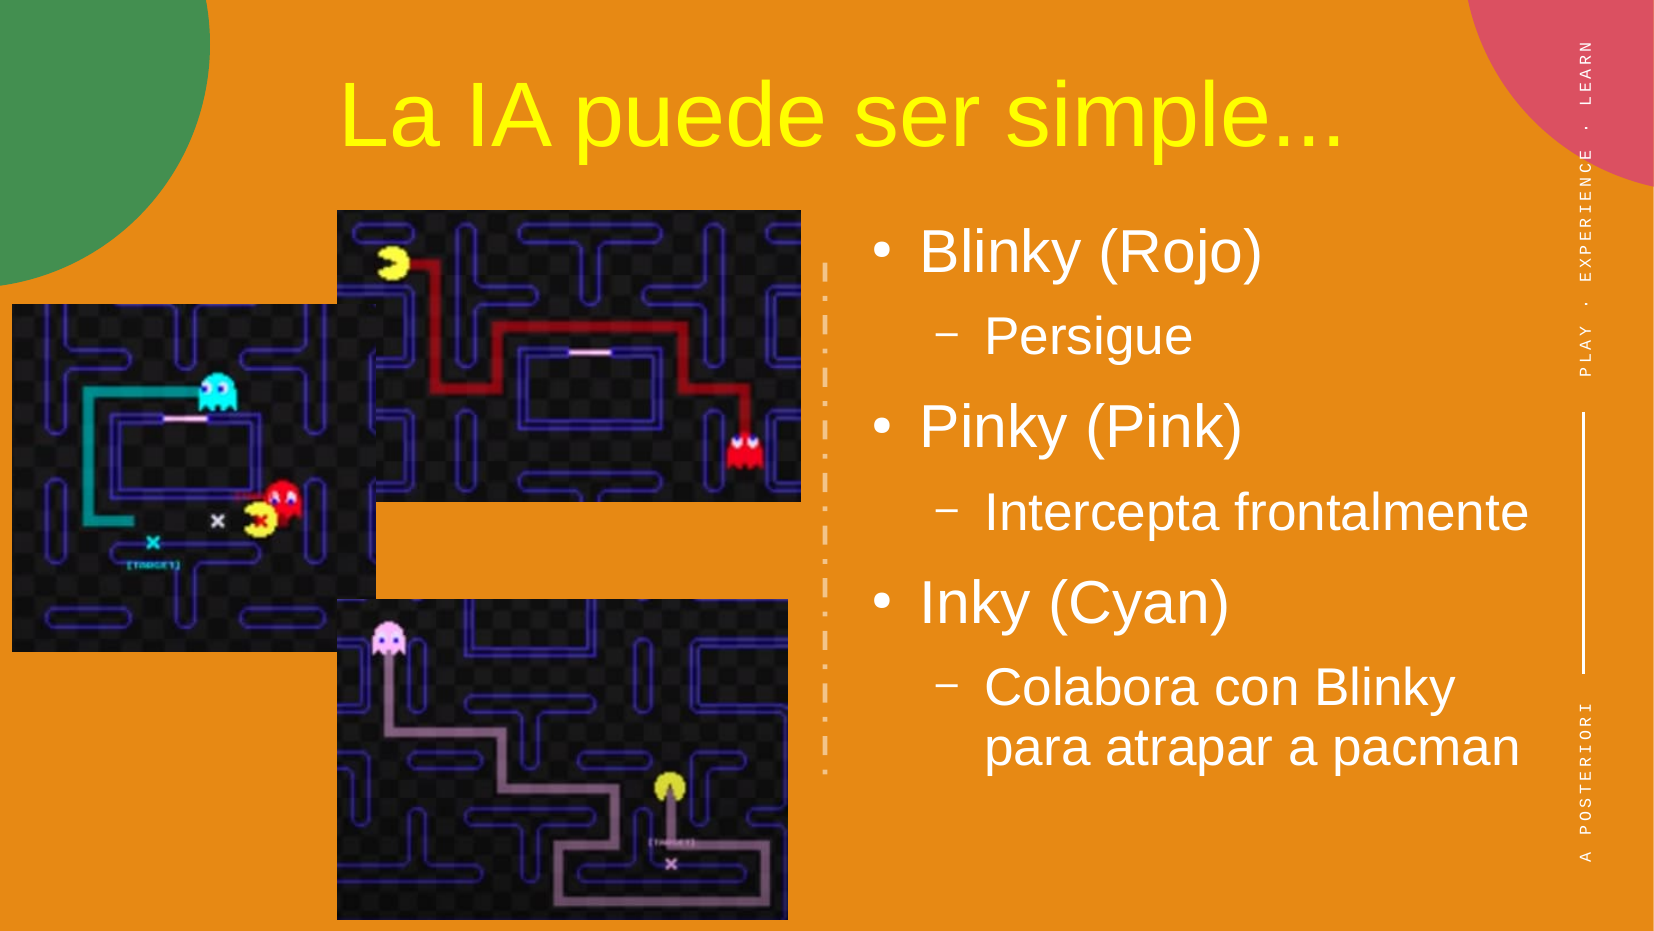

# La IA puede ser simple...
Blinky (Rojo)
Persigue
Pinky (Pink)
Intercepta frontalmente
Inky (Cyan)
Colabora con Blinky para atrapar a pacman